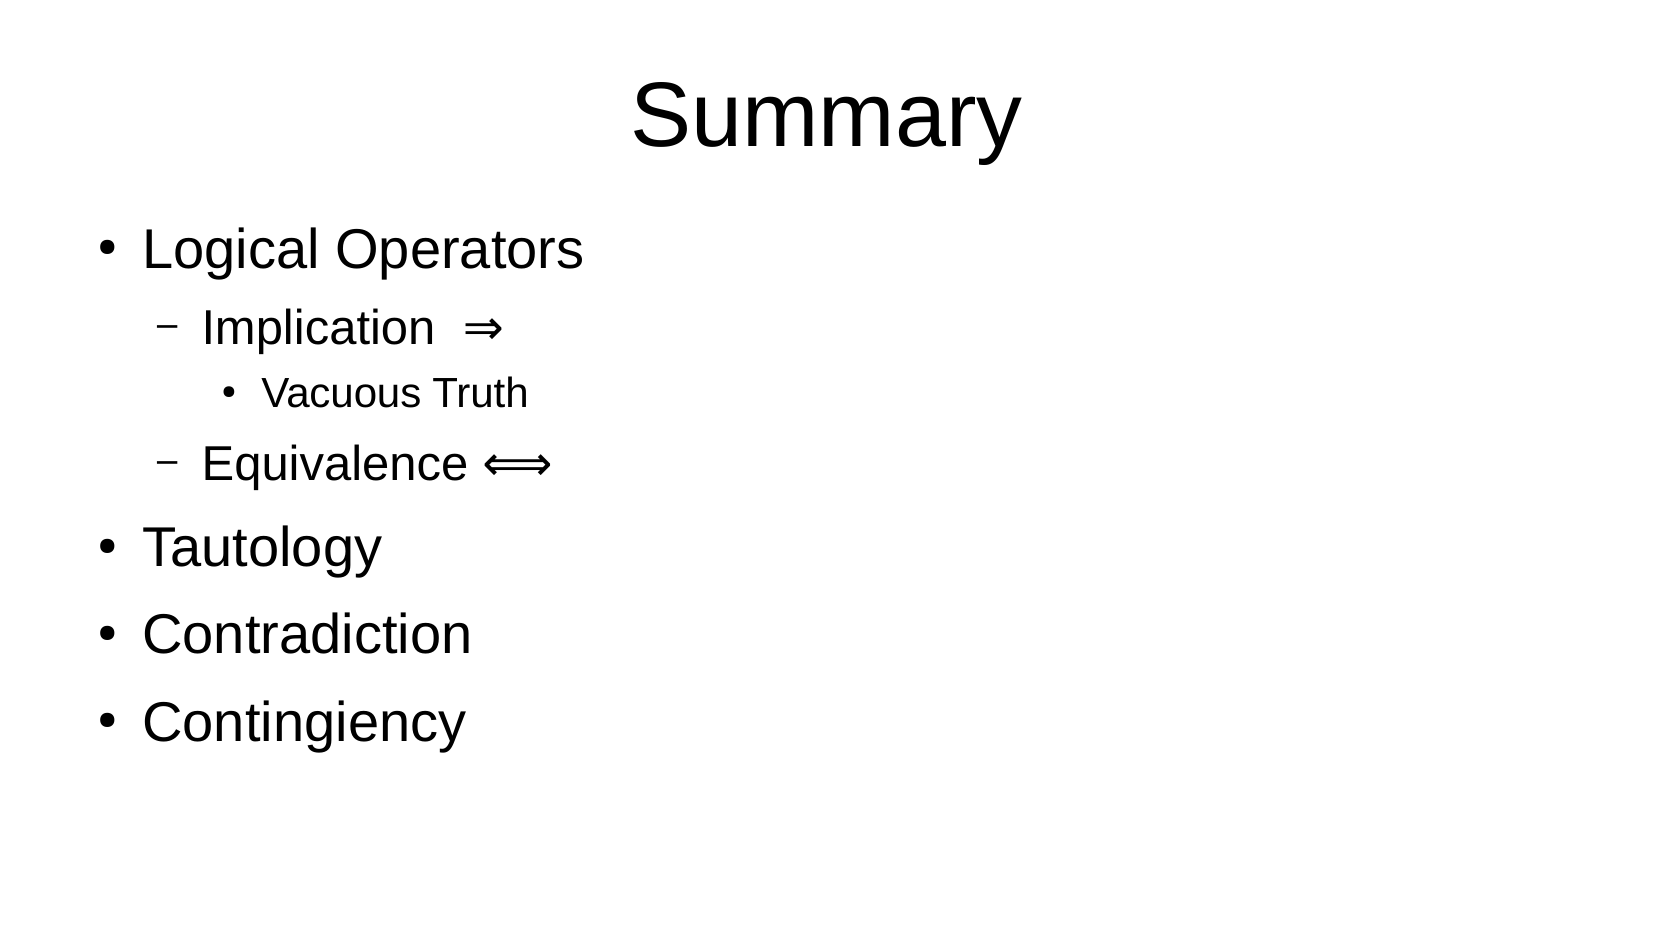

# Summary
Logical Operators
Implication ⇒
Vacuous Truth
Equivalence ⟺
Tautology
Contradiction
Contingiency